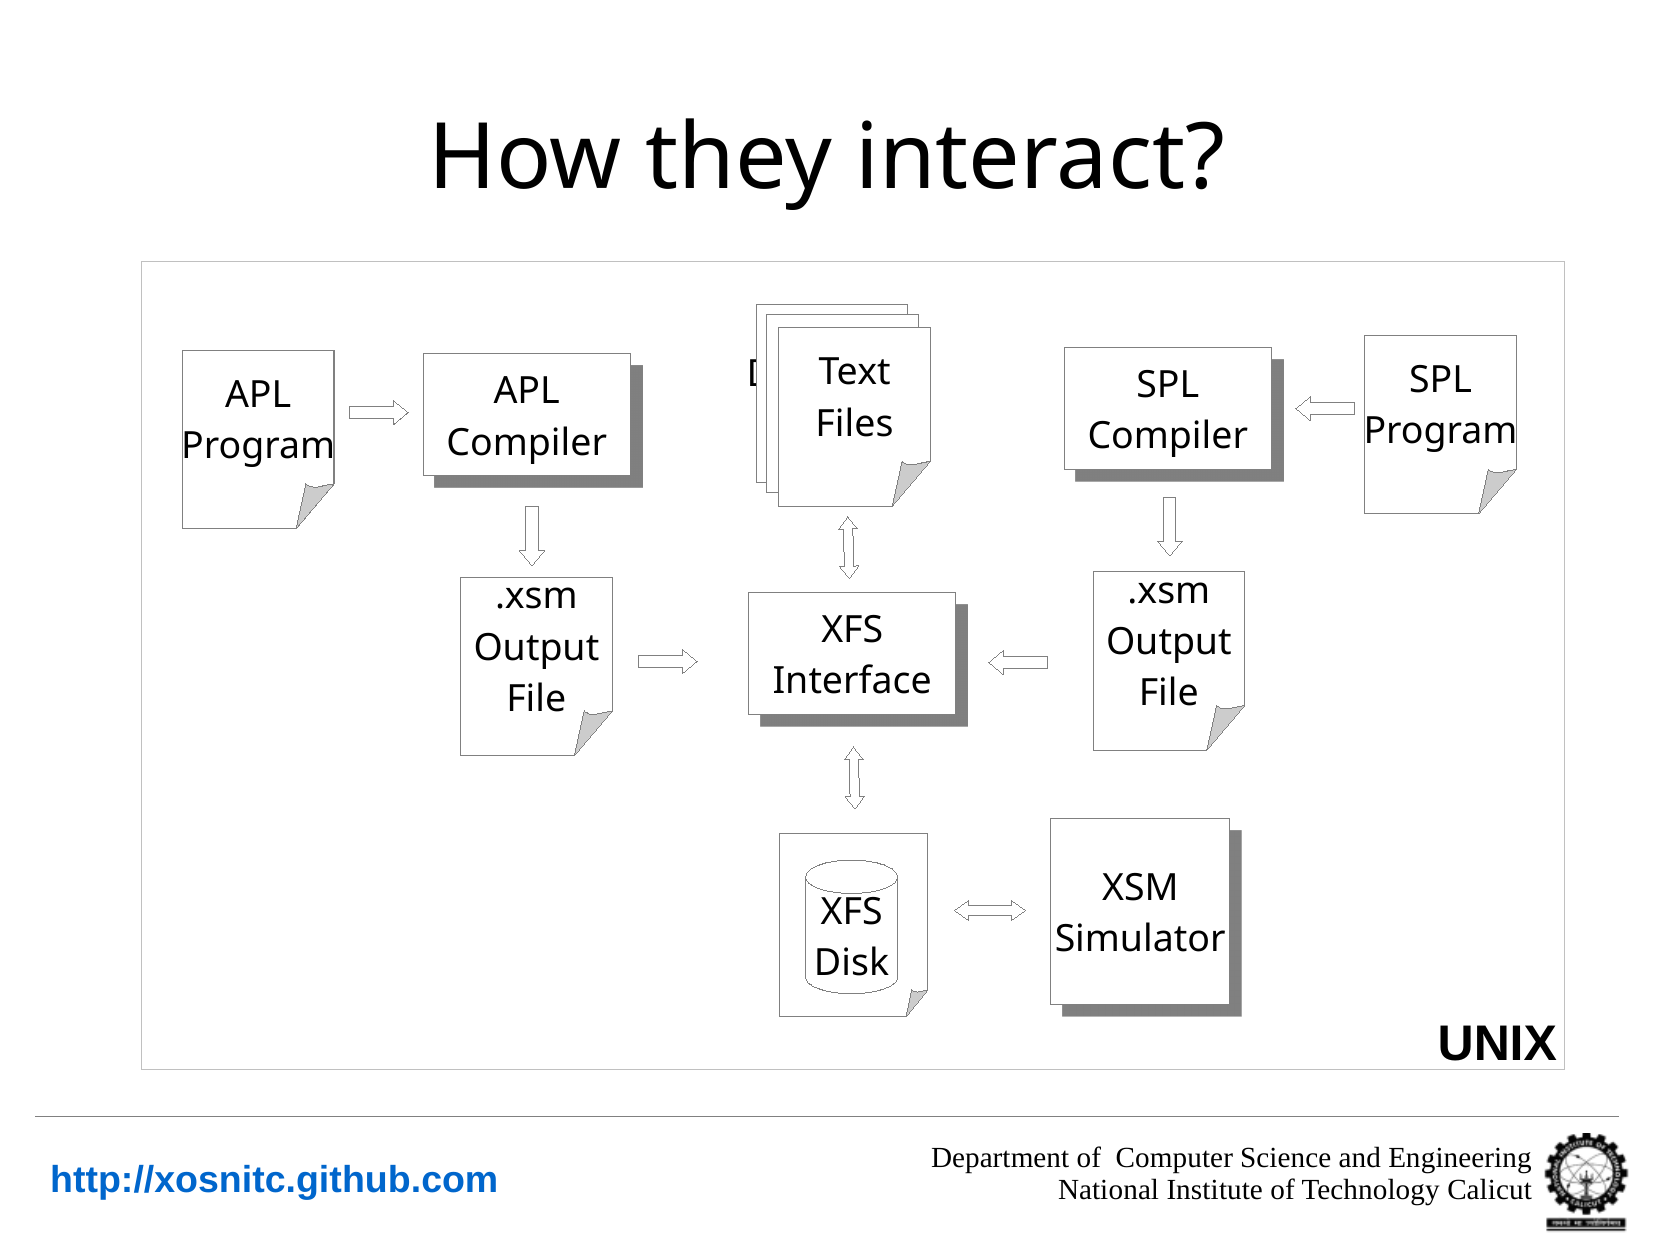

# How they interact?
 UNIX
Data Files
Text
Files
SPL
Program
SPL
Compiler
APL
Program
APL
Program
APL
Compiler
APL
Compiler
.xsm
Output
File
.xsm
Output
File
XFS
Interface
XSM
Simulator
XFS
Disk